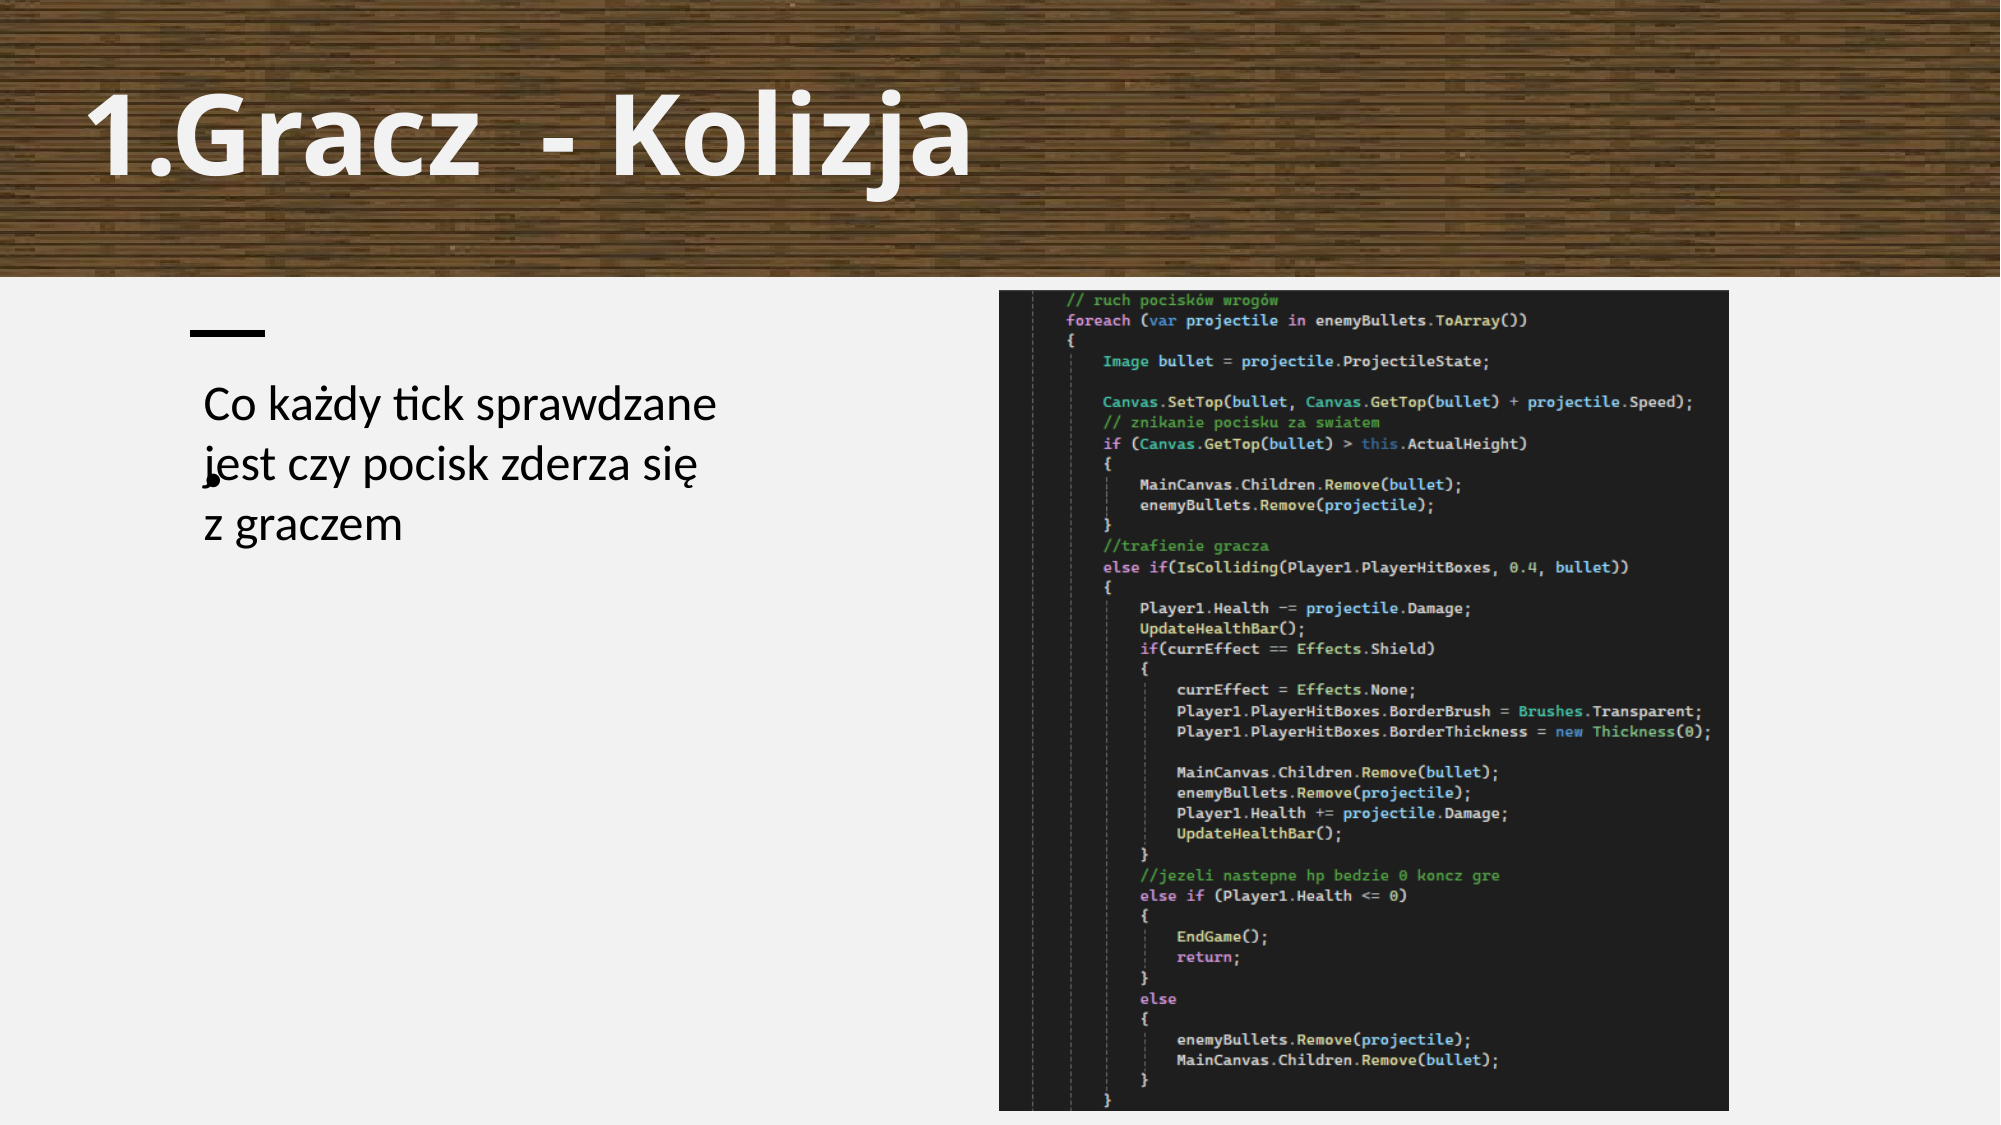

1.Gracz - Kolizja
Co każdy tick sprawdzane jest czy pocisk zderza się z graczem
#